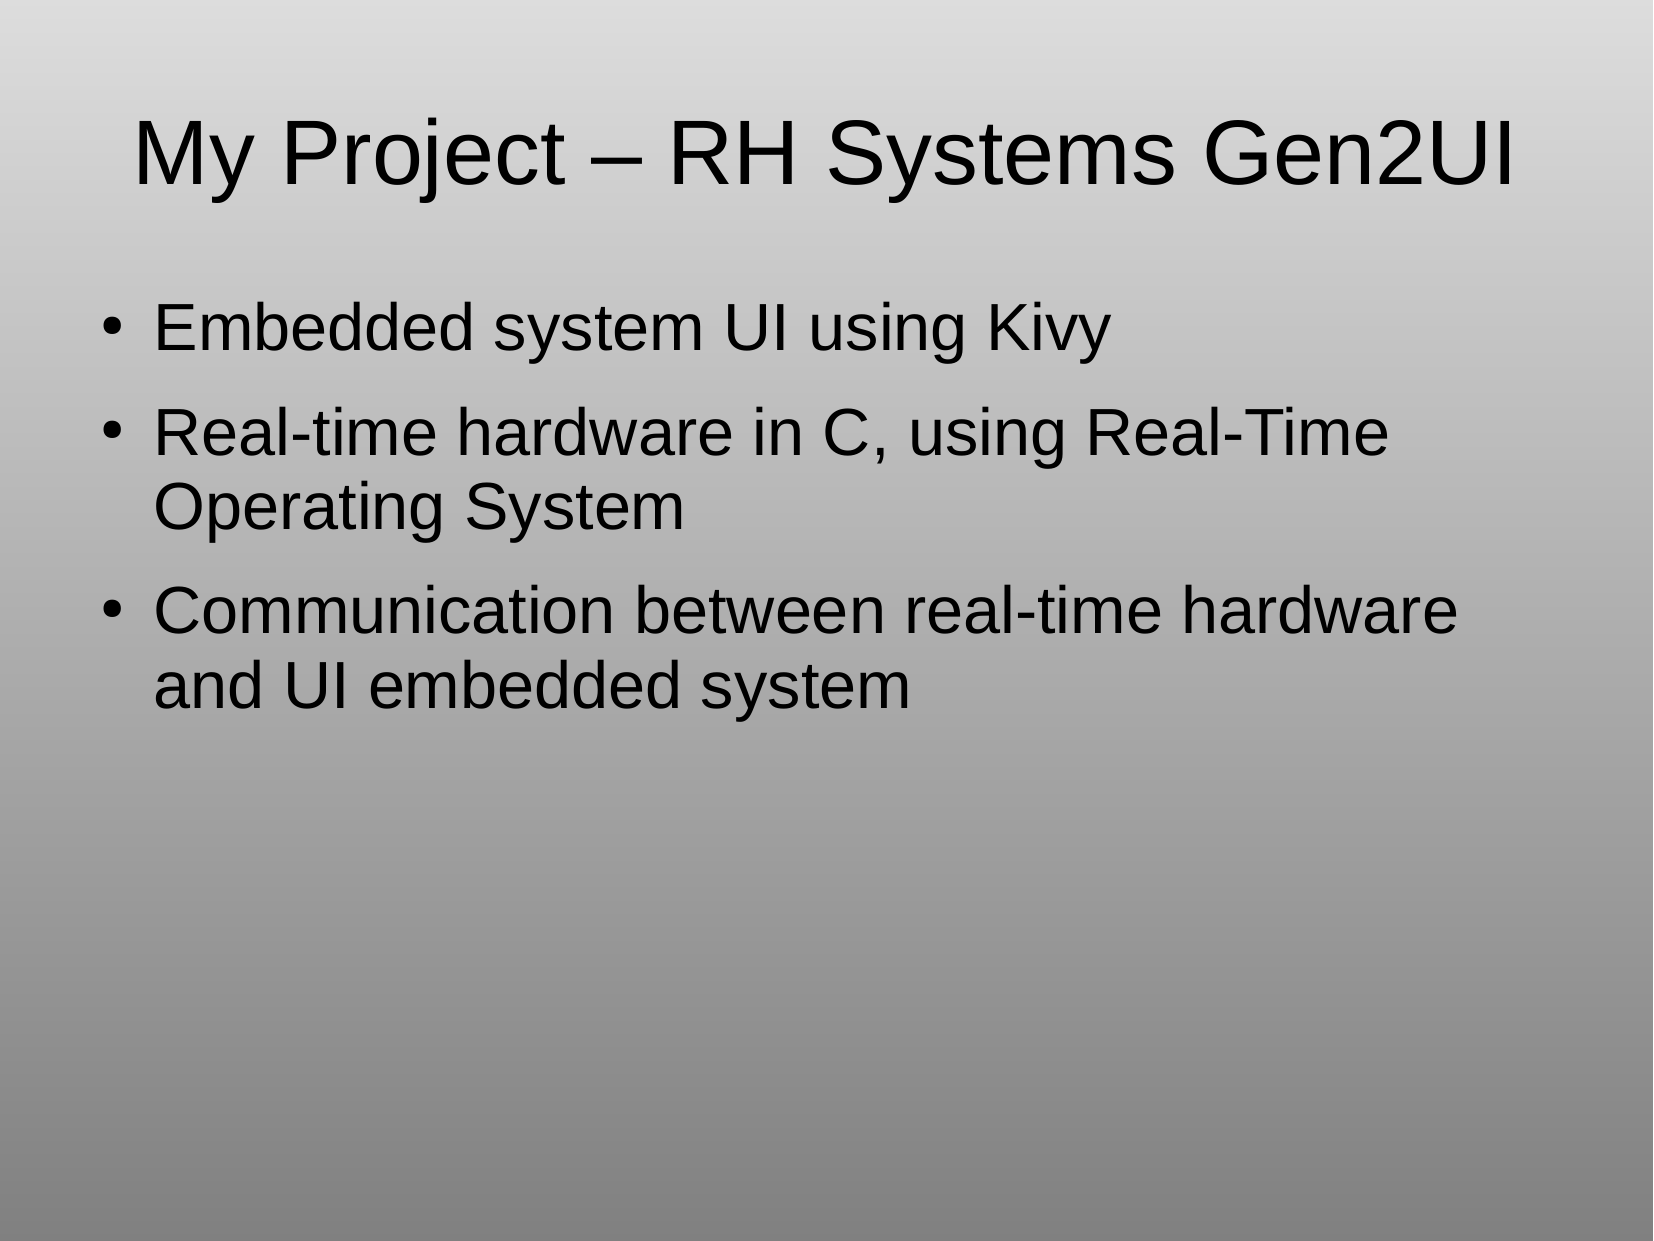

# My Project – RH Systems Gen2UI
Embedded system UI using Kivy
Real-time hardware in C, using Real-Time Operating System
Communication between real-time hardware and UI embedded system